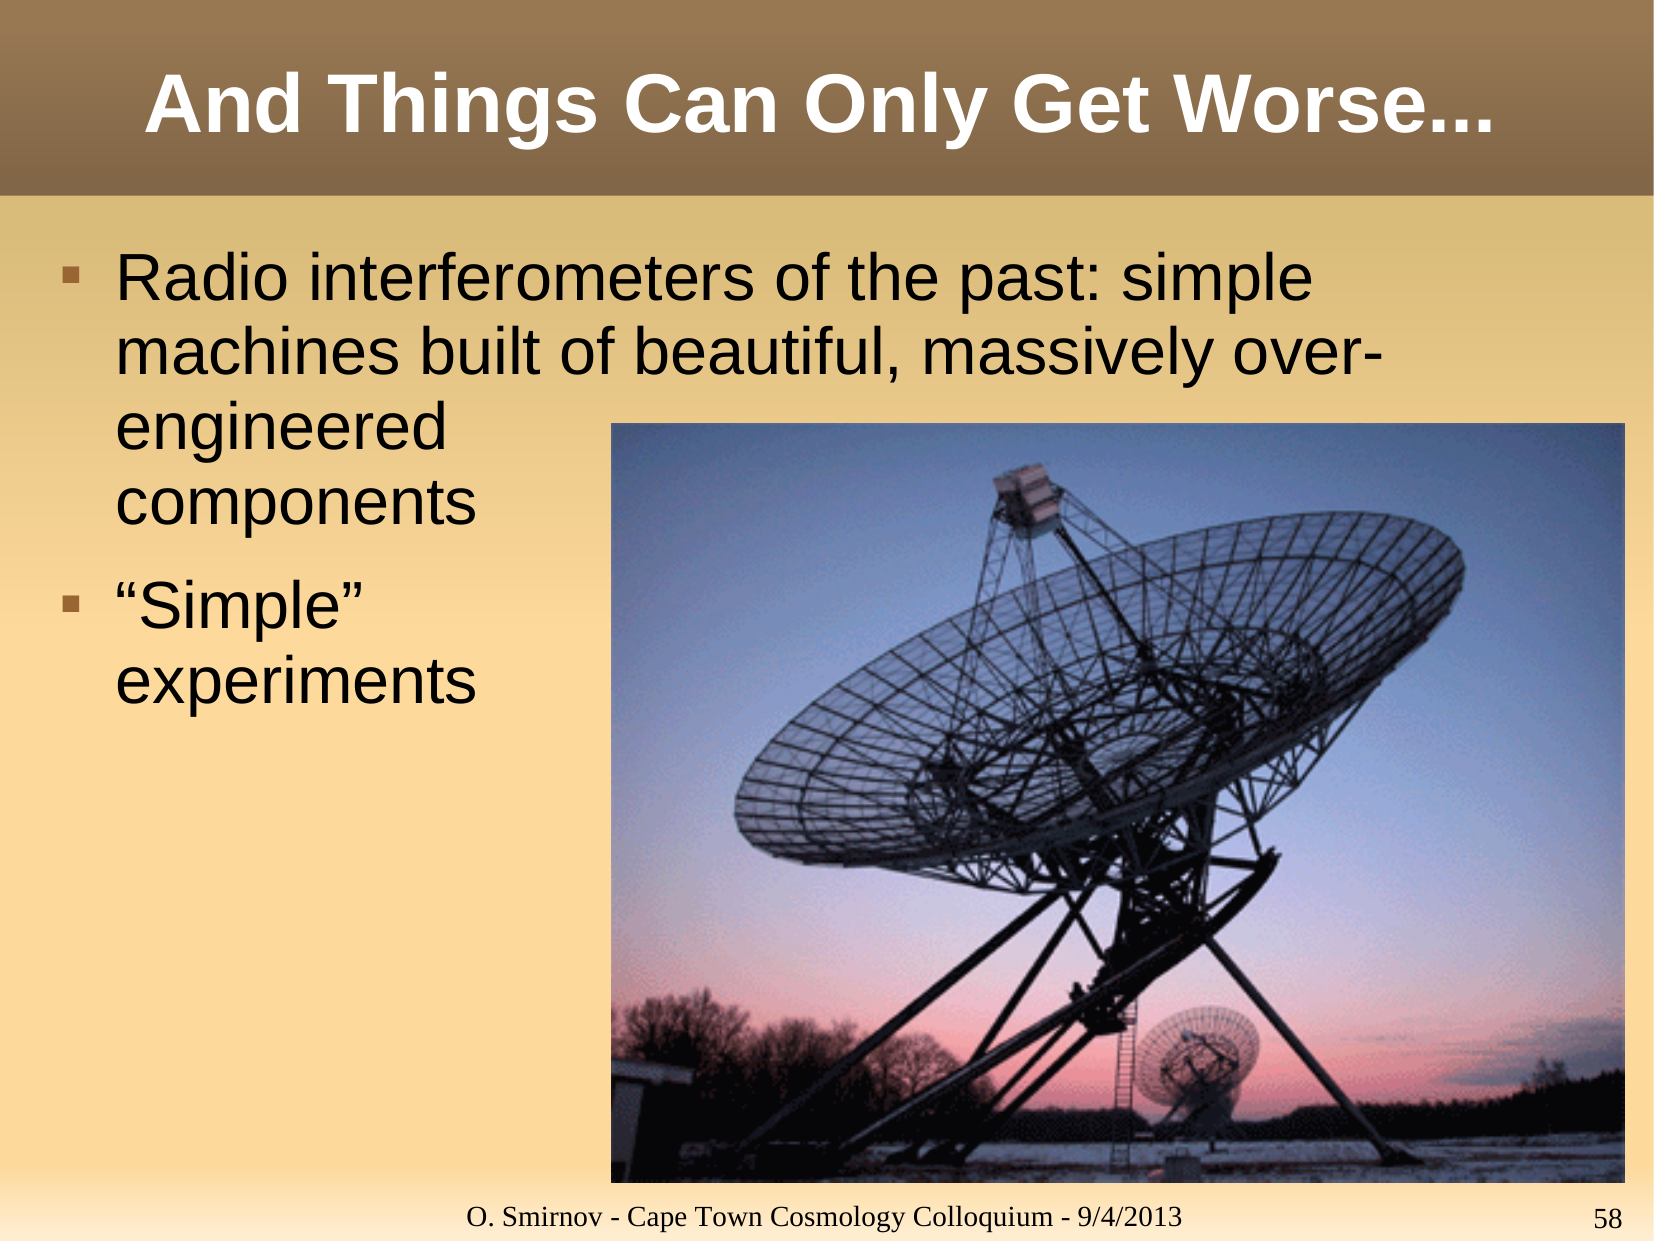

# And Things Can Only Get Worse...
Radio interferometers of the past: simple machines built of beautiful, massively over-engineered
components
“Simple”
experiments
O. Smirnov - Cape Town Cosmology Colloquium - 9/4/2013
58